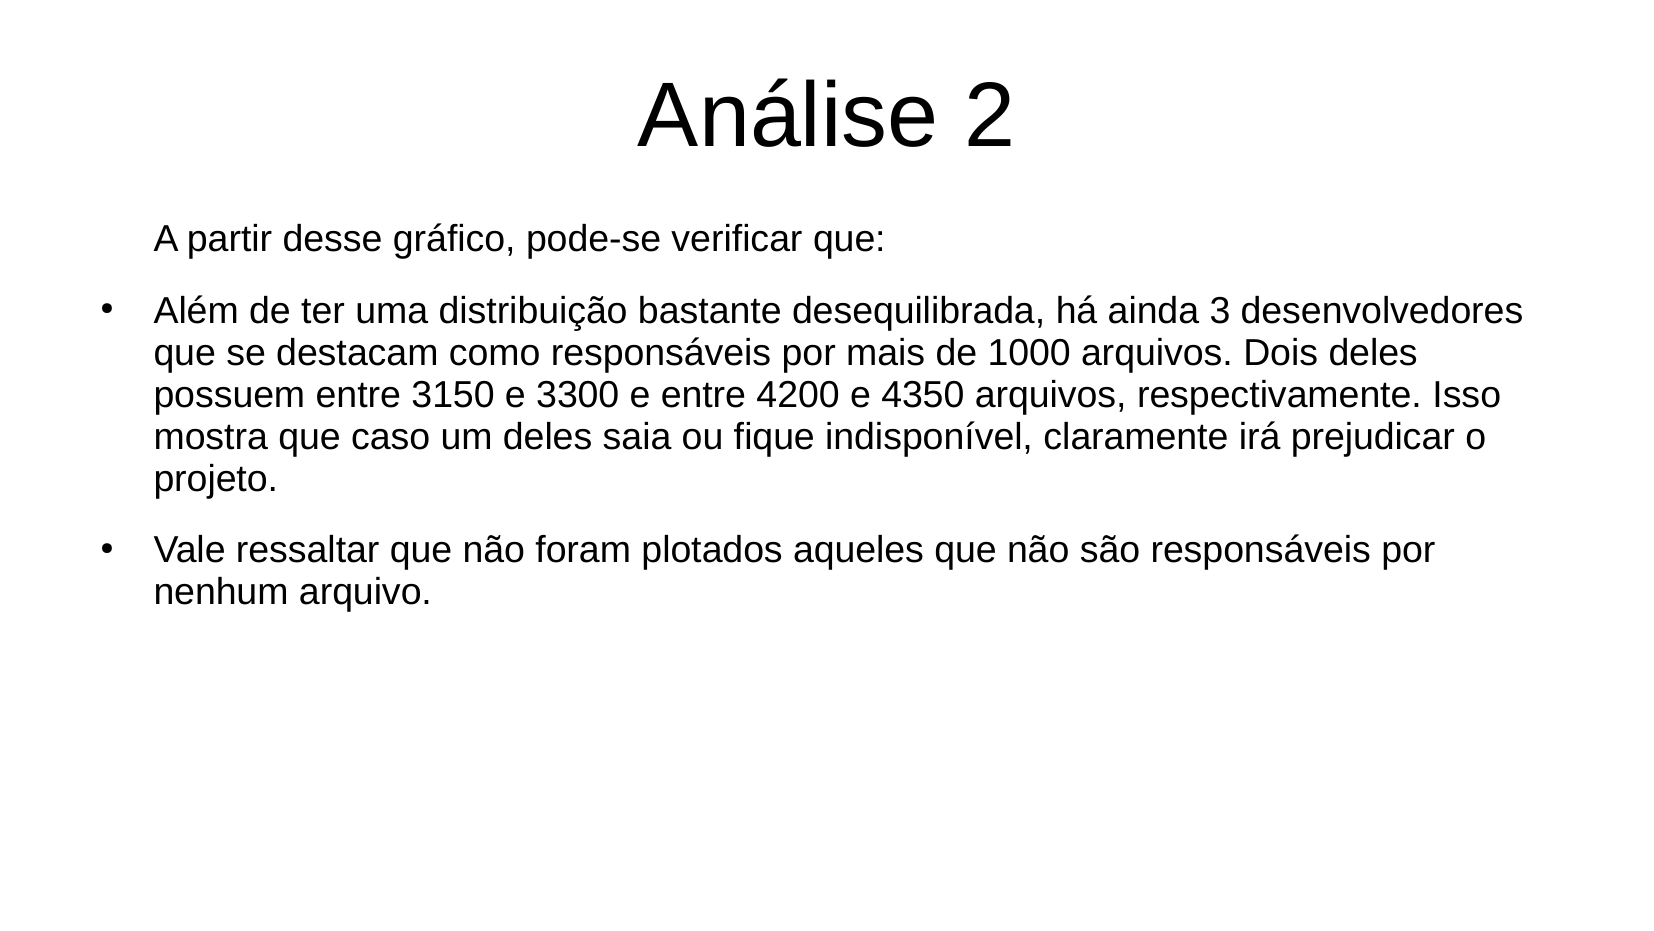

# Análise 2
A partir desse gráfico, pode-se verificar que:
Além de ter uma distribuição bastante desequilibrada, há ainda 3 desenvolvedores que se destacam como responsáveis por mais de 1000 arquivos. Dois deles possuem entre 3150 e 3300 e entre 4200 e 4350 arquivos, respectivamente. Isso mostra que caso um deles saia ou fique indisponível, claramente irá prejudicar o projeto.
Vale ressaltar que não foram plotados aqueles que não são responsáveis por nenhum arquivo.